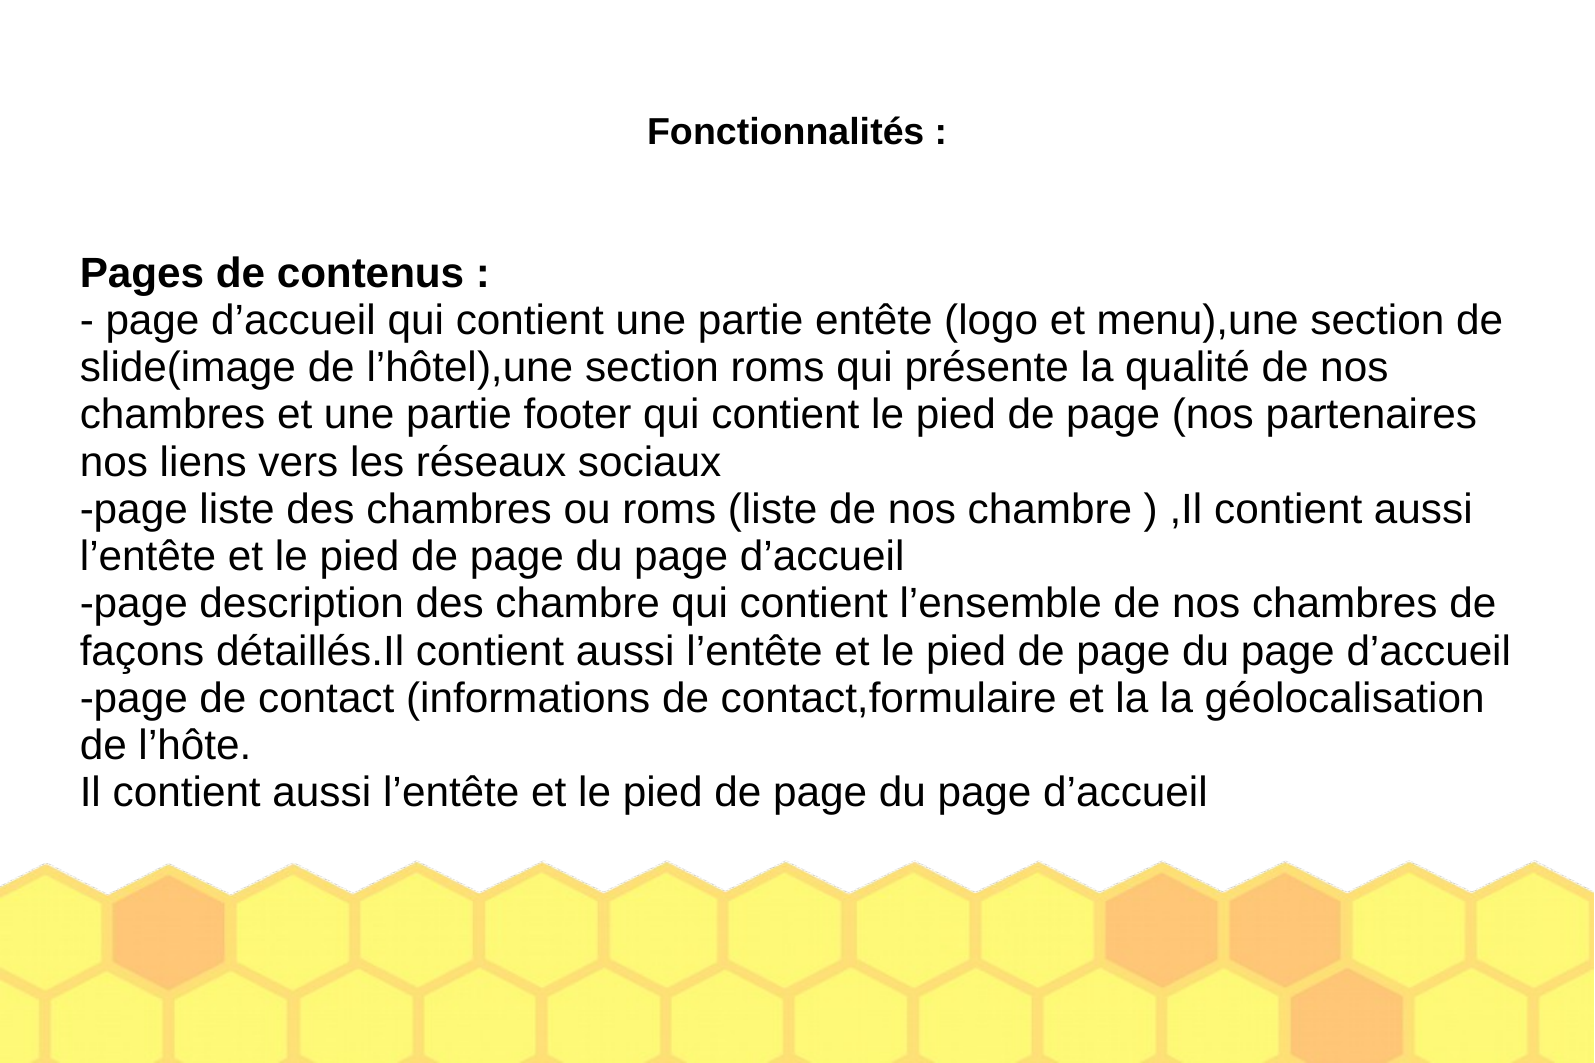

# Fonctionnalités :
Pages de contenus :
- page d’accueil qui contient une partie entête (logo et menu),une section de slide(image de l’hôtel),une section roms qui présente la qualité de nos chambres et une partie footer qui contient le pied de page (nos partenaires nos liens vers les réseaux sociaux
-page liste des chambres ou roms (liste de nos chambre ) ,Il contient aussi l’entête et le pied de page du page d’accueil
-page description des chambre qui contient l’ensemble de nos chambres de façons détaillés.Il contient aussi l’entête et le pied de page du page d’accueil
-page de contact (informations de contact,formulaire et la la géolocalisation de l’hôte.
Il contient aussi l’entête et le pied de page du page d’accueil